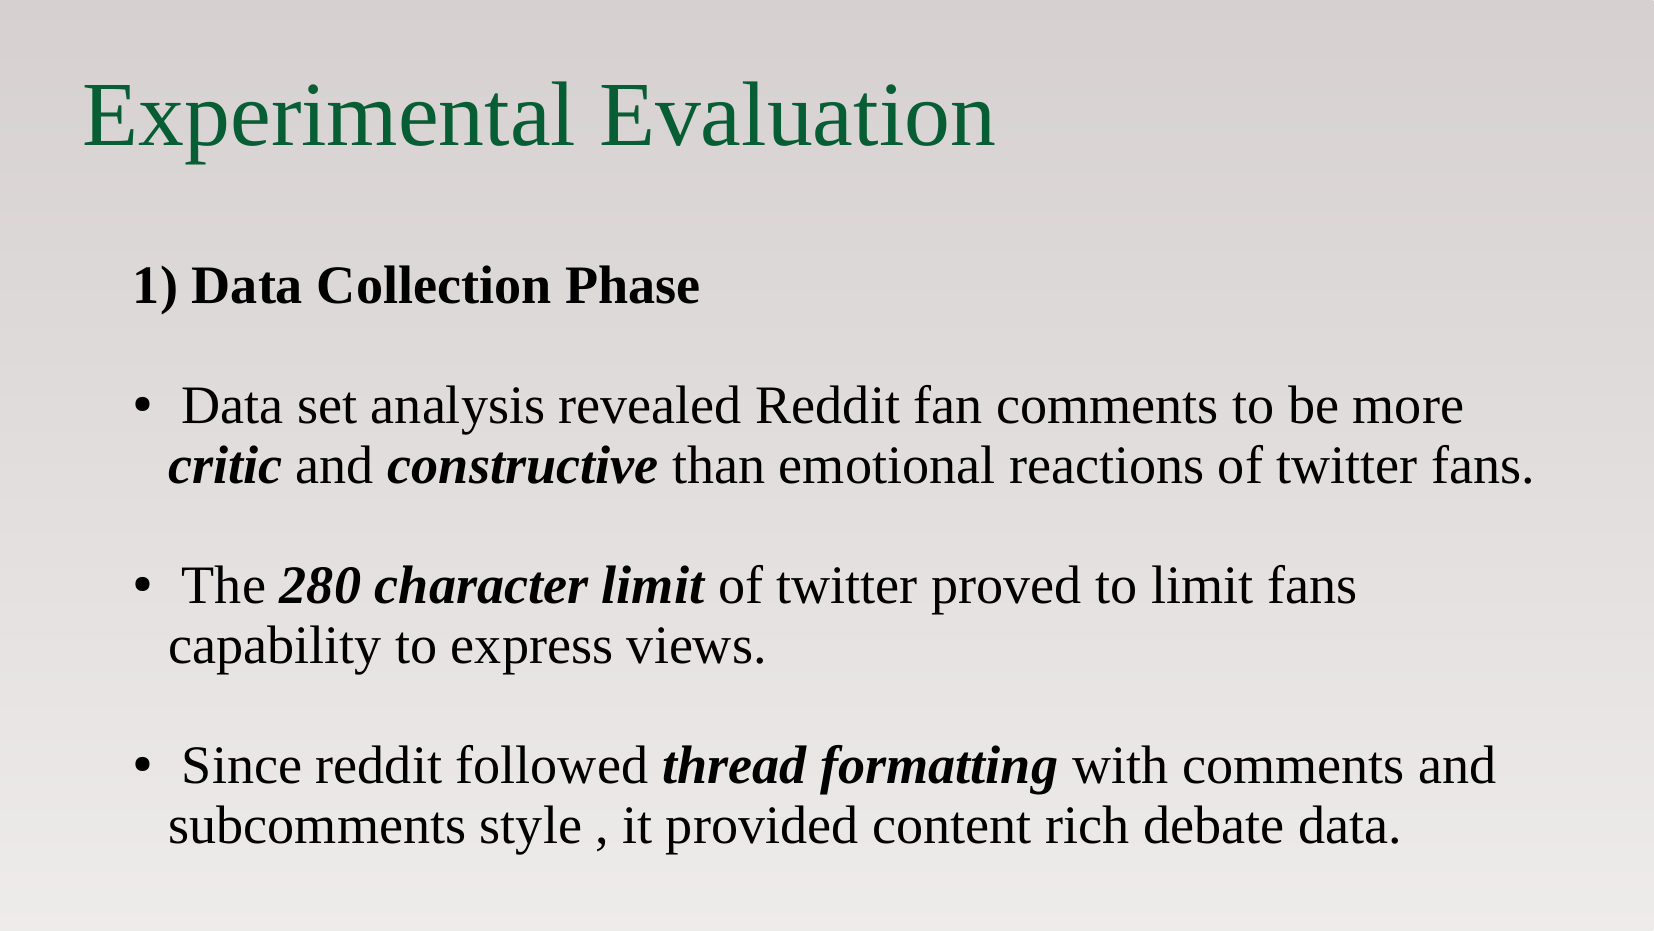

# Experimental Evaluation
 Data Collection Phase
 Data set analysis revealed Reddit fan comments to be more critic and constructive than emotional reactions of twitter fans.
 The 280 character limit of twitter proved to limit fans capability to express views.
 Since reddit followed thread formatting with comments and subcomments style , it provided content rich debate data.